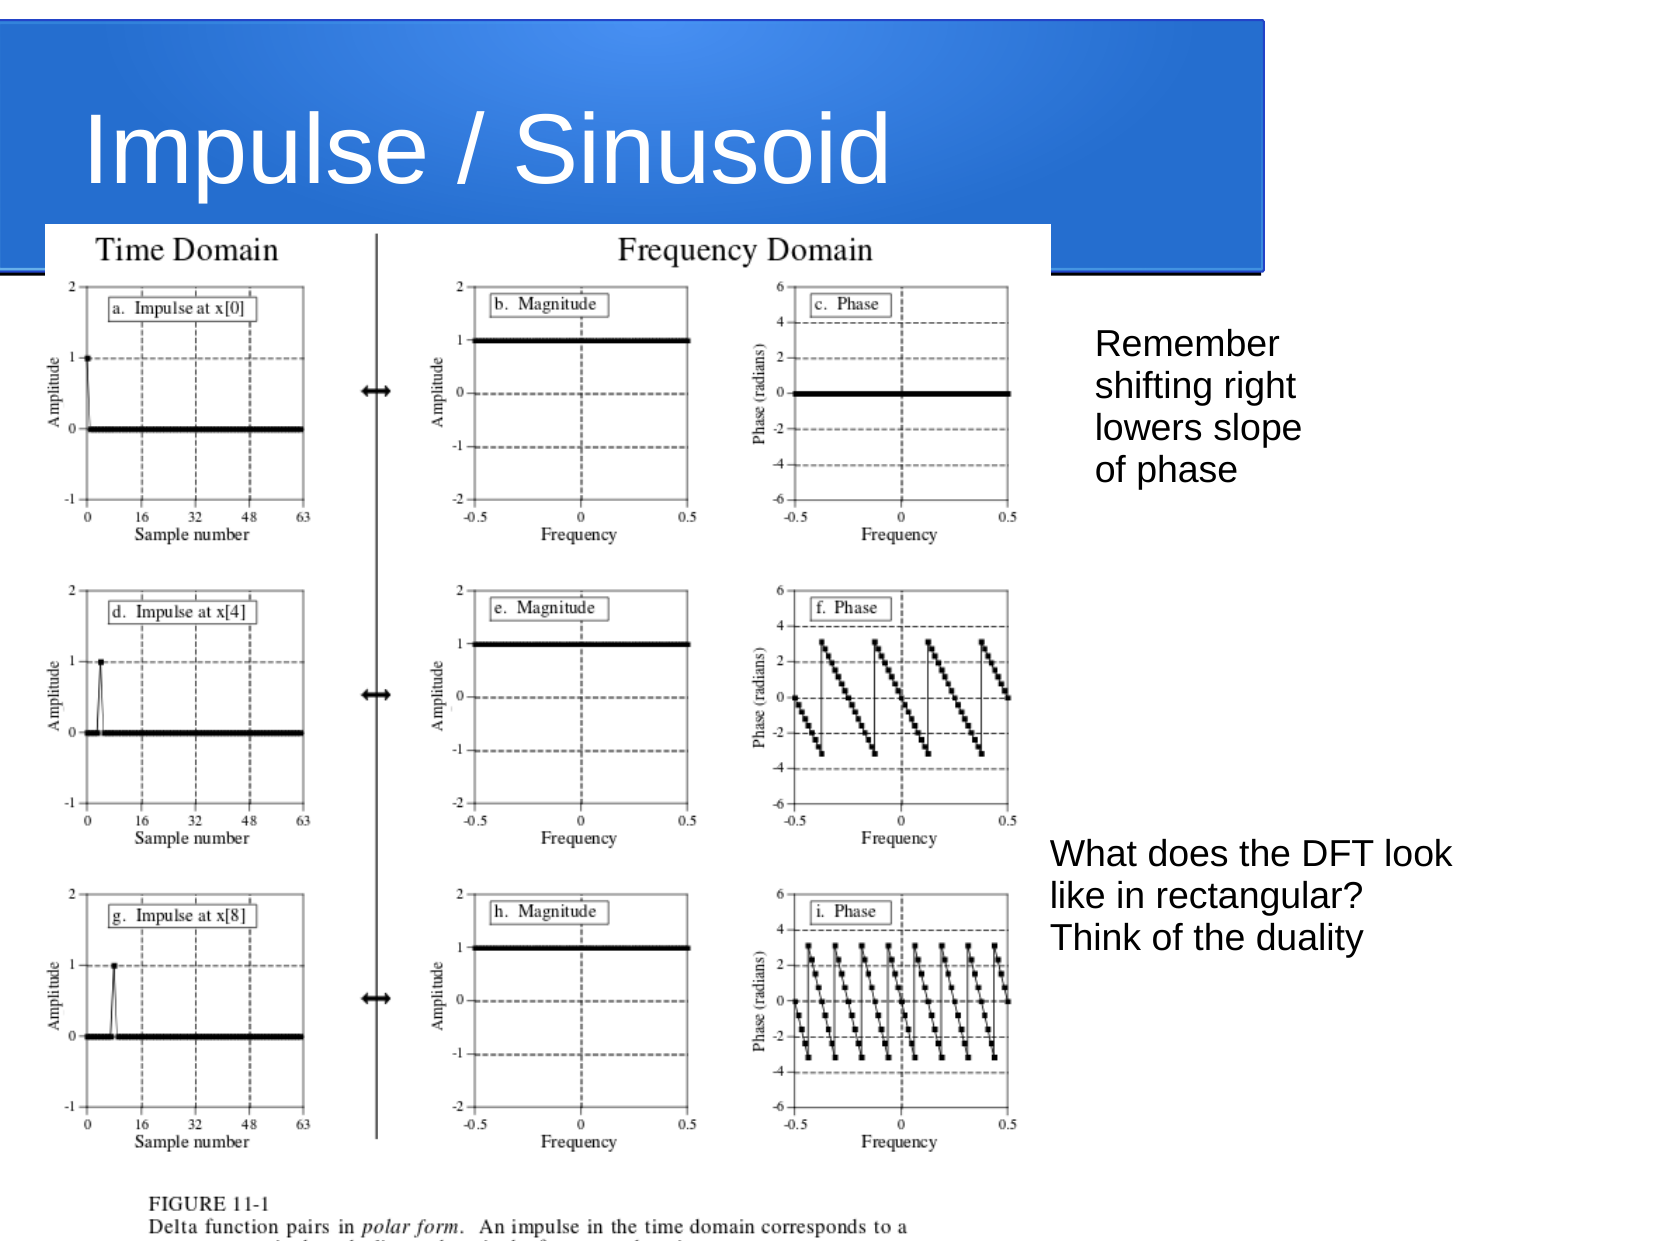

# Impulse / Sinusoid
Remember shifting right lowers slope of phase
What does the DFT look like in rectangular?
Think of the duality